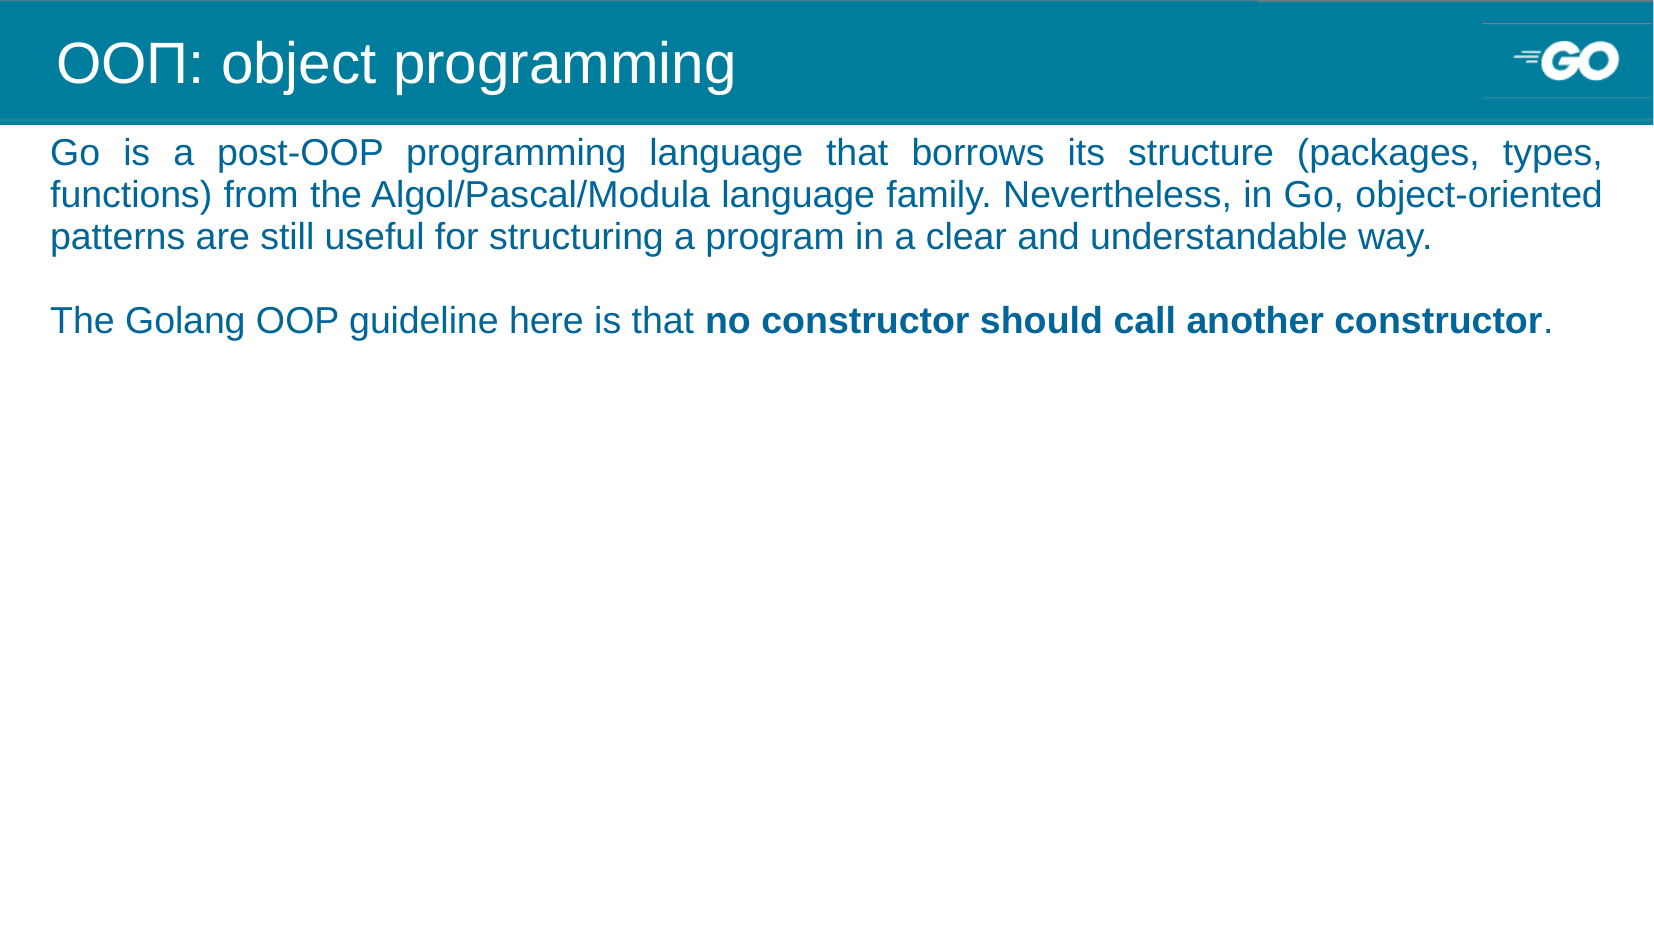

ООП: object programming
Go is a post-OOP programming language that borrows its structure (packages, types, functions) from the Algol/Pascal/Modula language family. Nevertheless, in Go, object-oriented patterns are still useful for structuring a program in a clear and understandable way.
The Golang OOP guideline here is that no constructor should call another constructor.